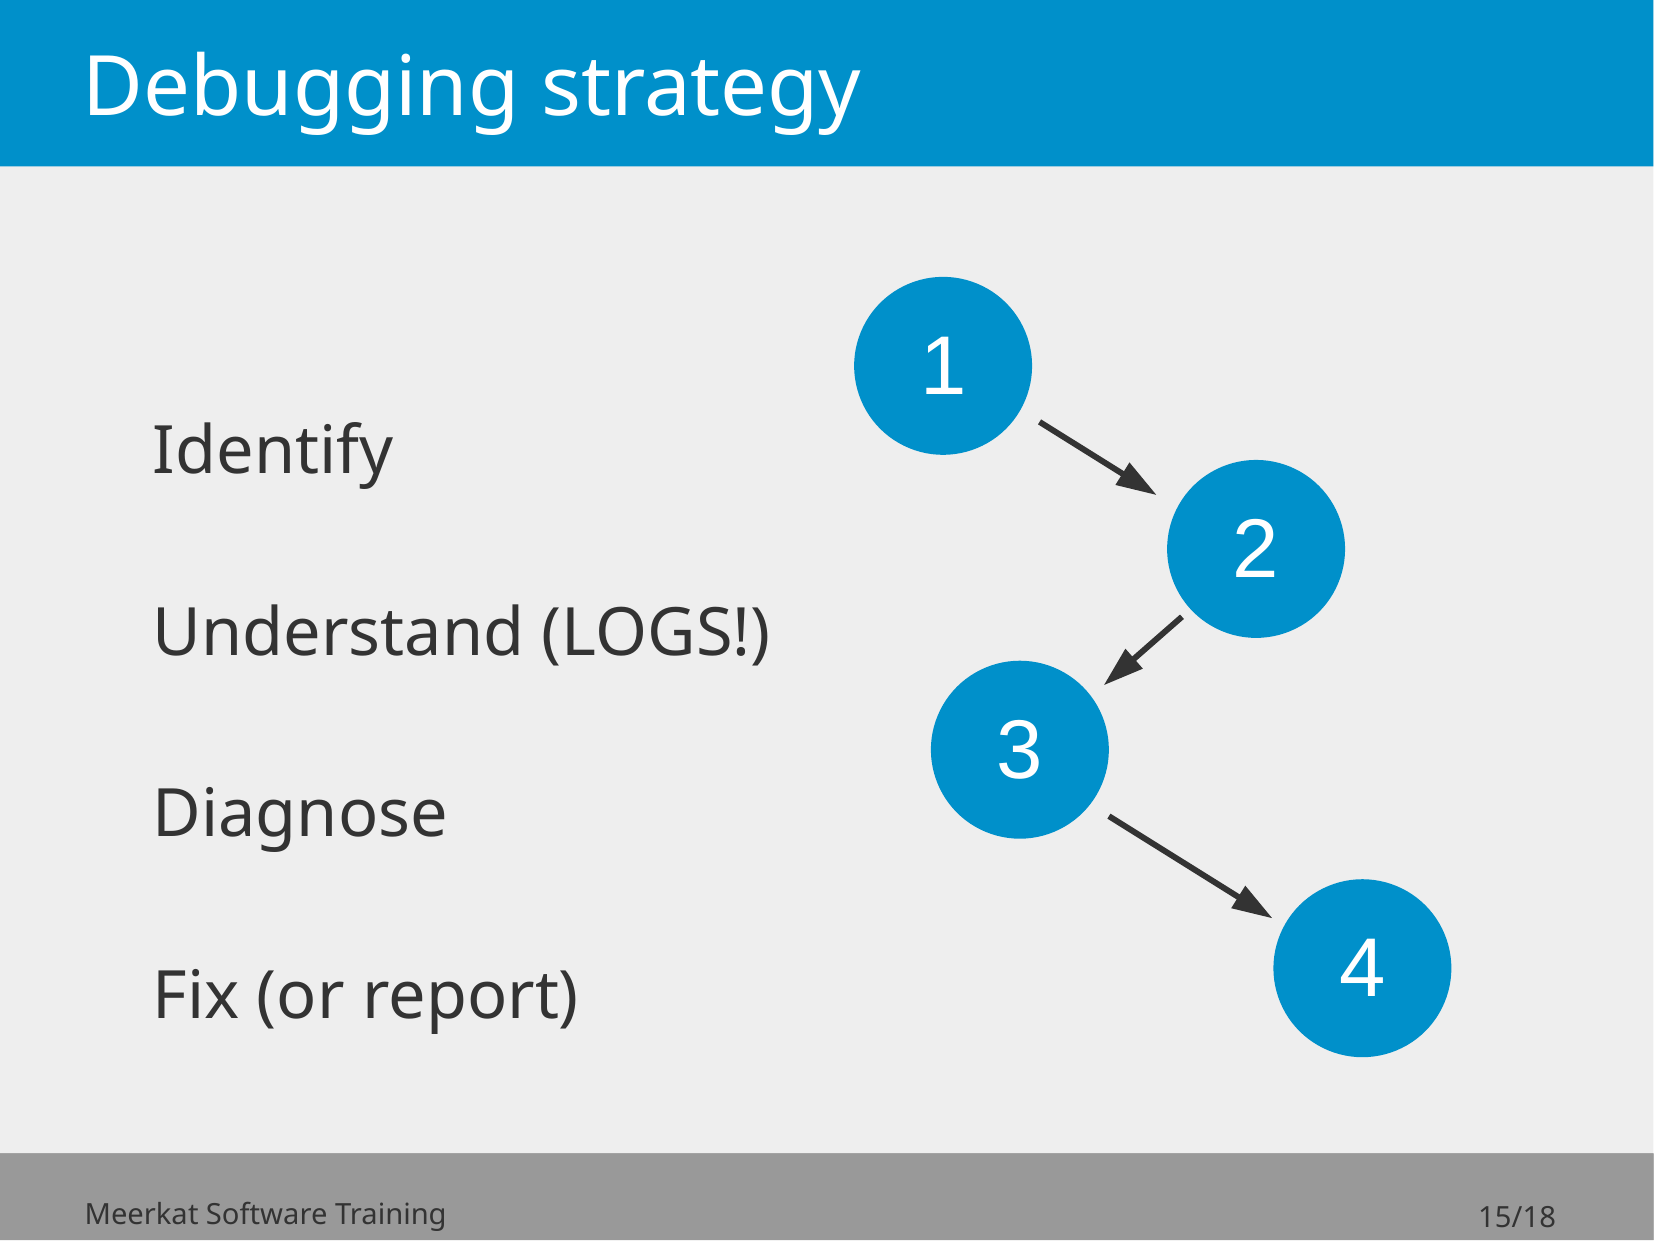

Debugging strategy
1
Identify
Understand (LOGS!)
Diagnose
Fix (or report)
2
3
4